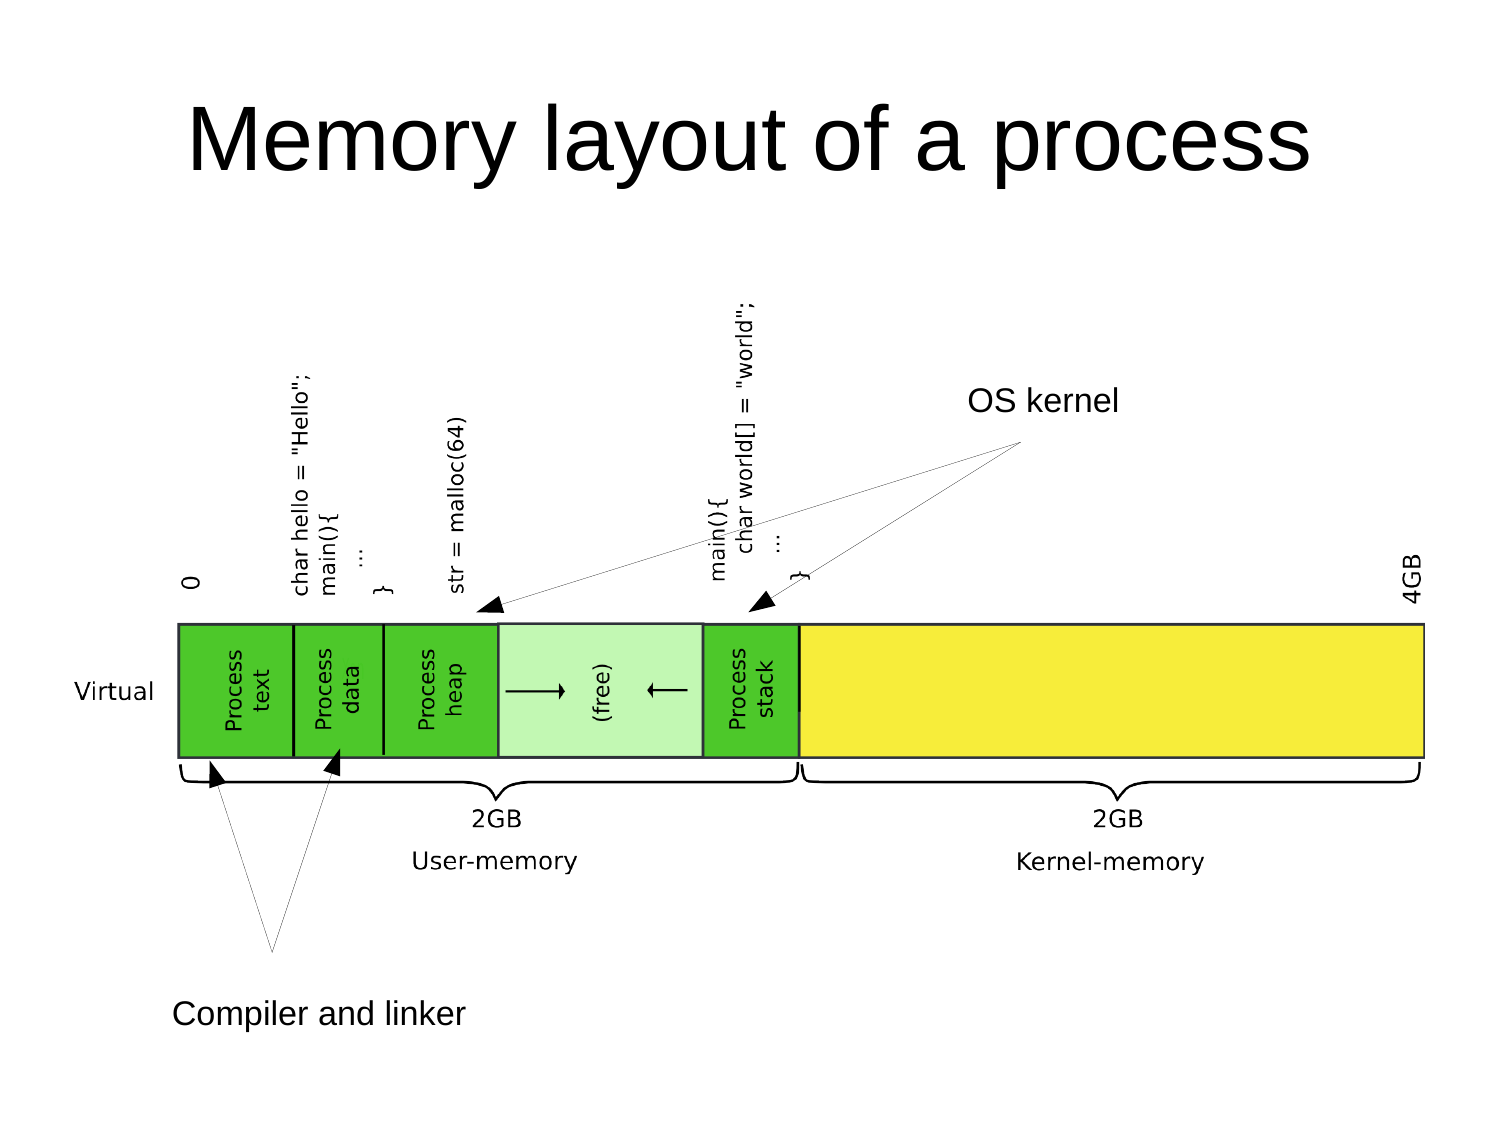

# Memory layout of a process
OS kernel
Compiler and linker